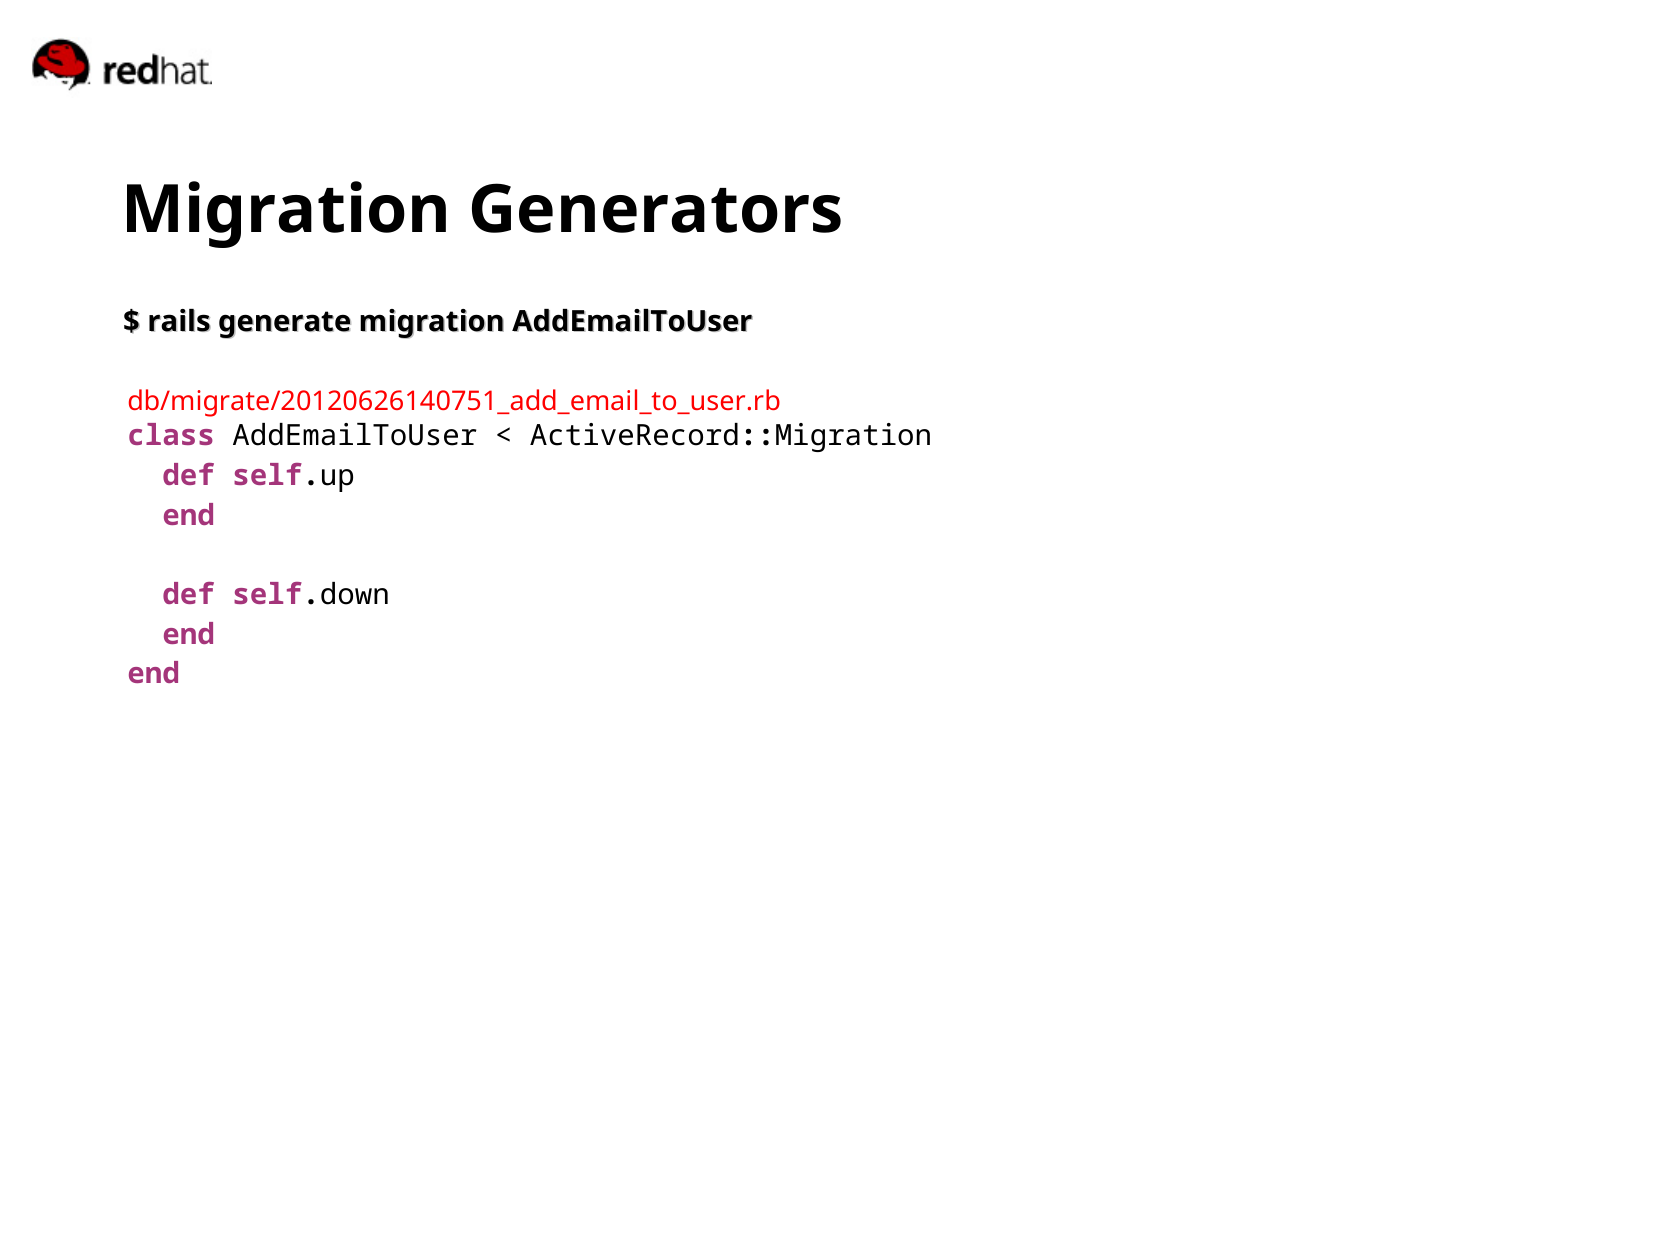

# Migration Generators
$ rails generate migration AddEmailToUser
db/migrate/20120626140751_add_email_to_user.rb
class AddEmailToUser < ActiveRecord::Migration
 def self.up
 end
 def self.down
 end
end